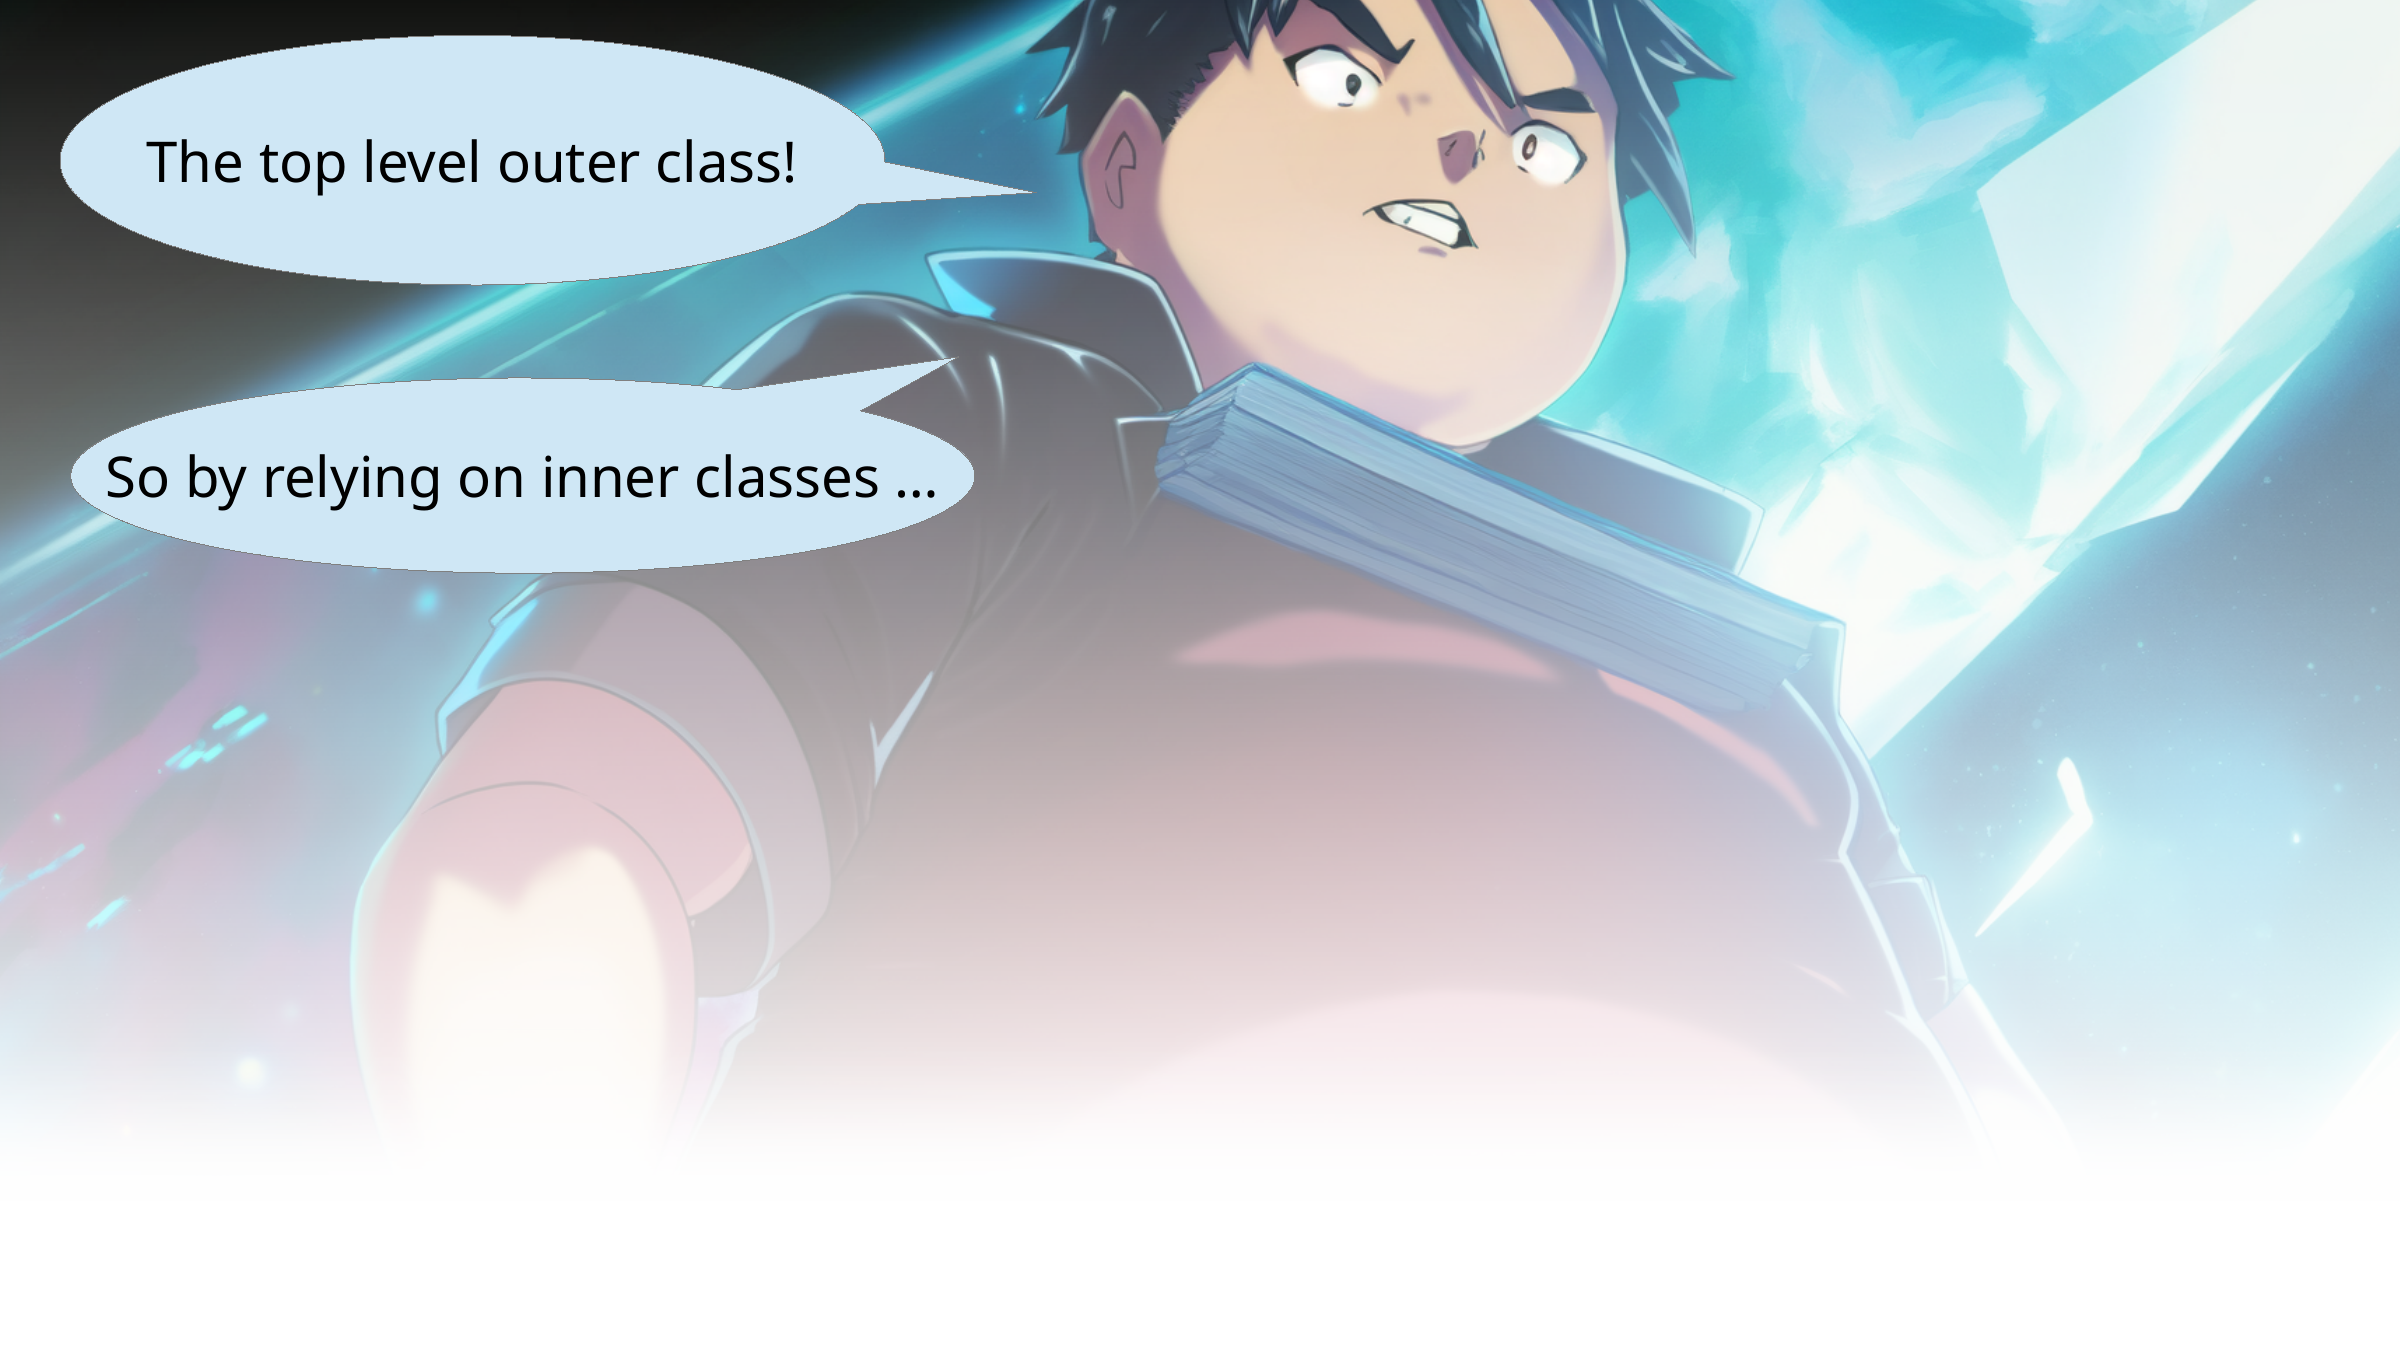

The top level outer class!
So by relying on inner classes …